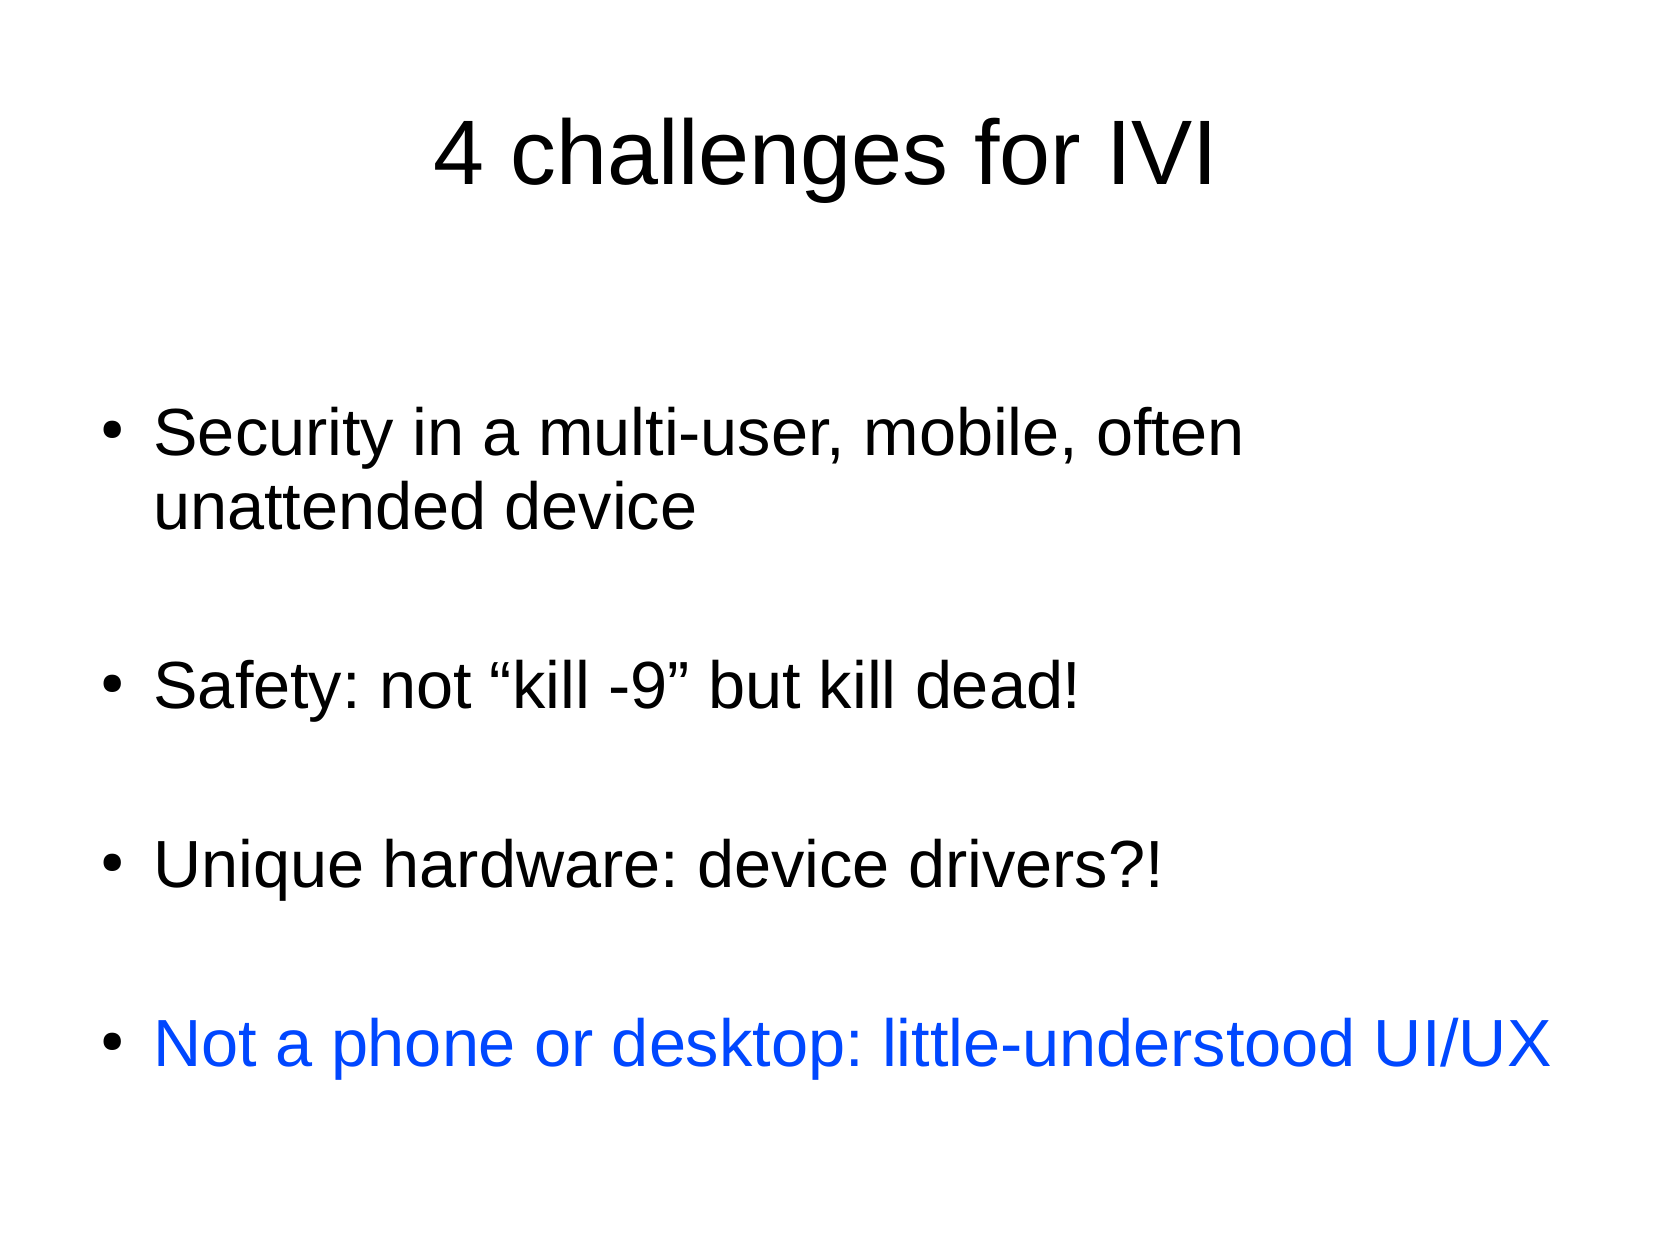

# 4 challenges for IVI
Security in a multi-user, mobile, often unattended device
Safety: not “kill -9” but kill dead!
Unique hardware: device drivers?!
Not a phone or desktop: little-understood UI/UX